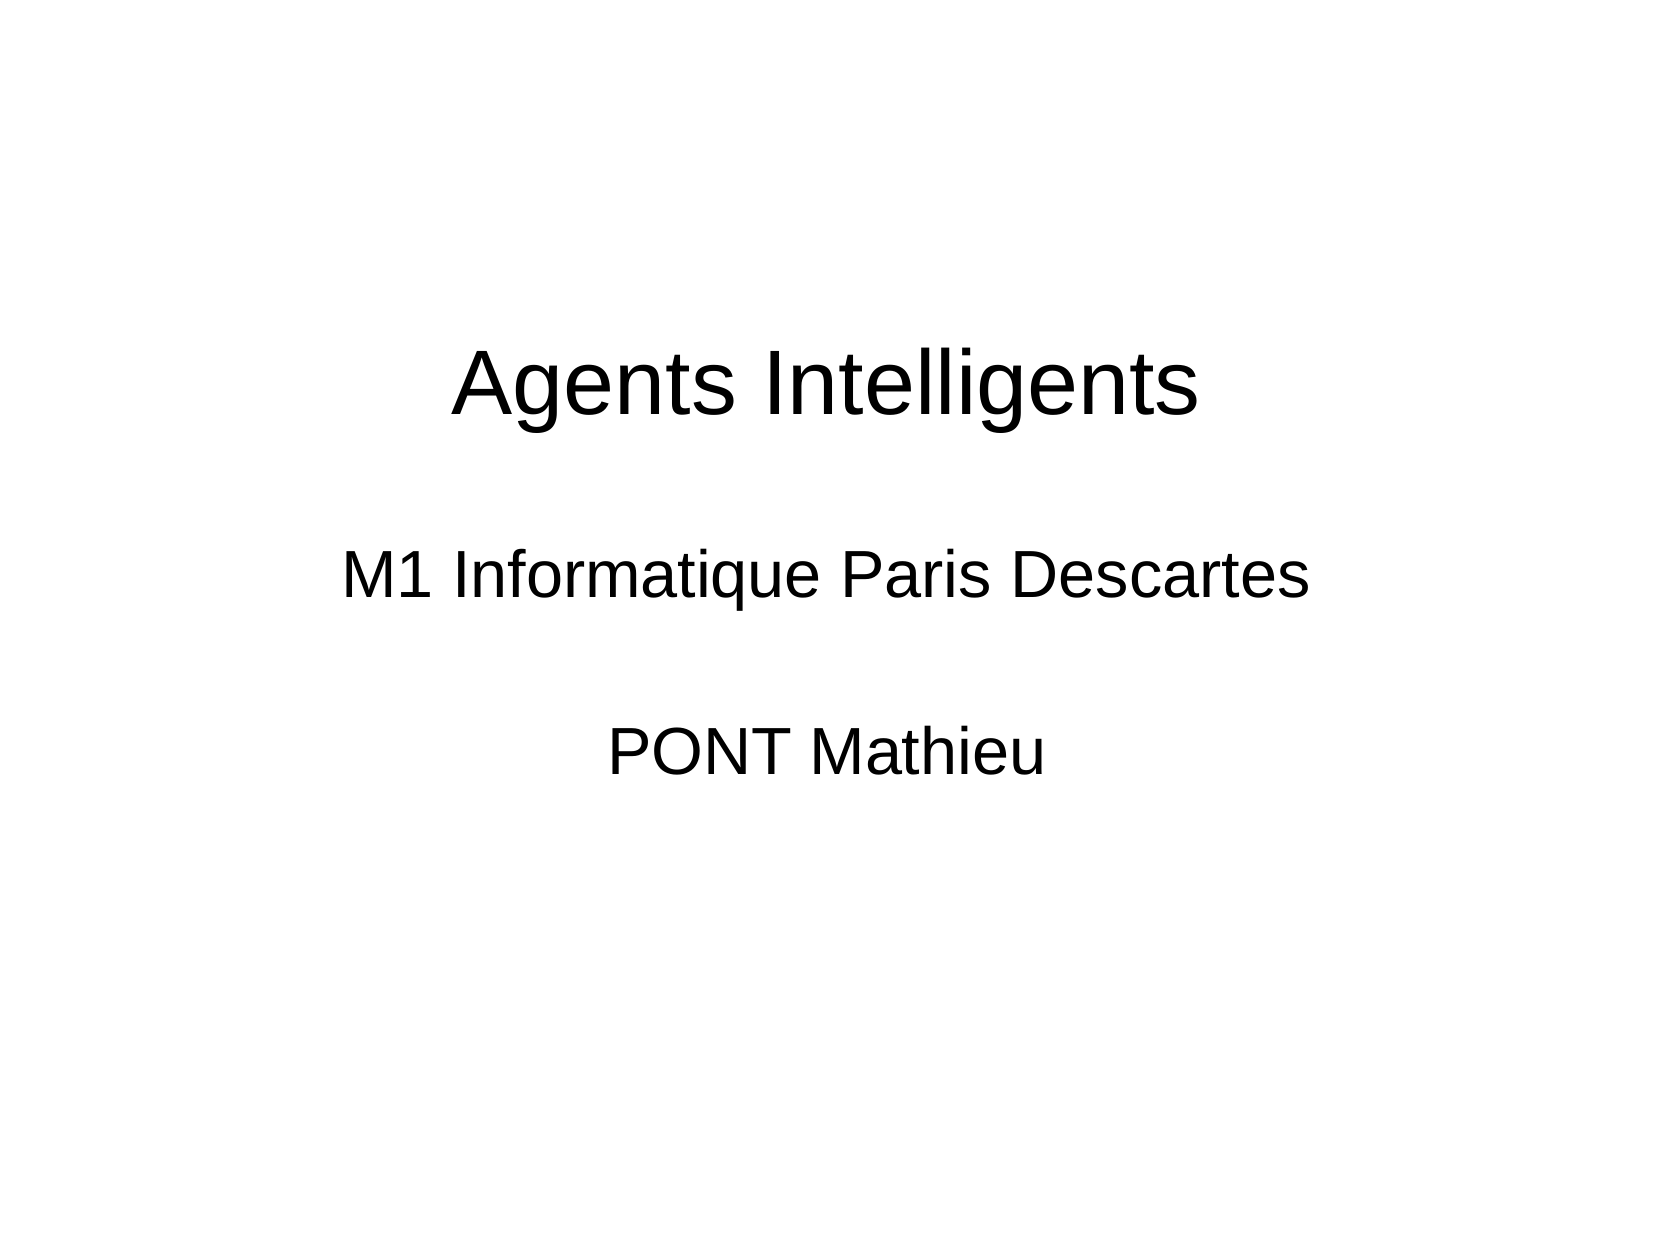

# Agents Intelligents M1 Informatique Paris Descartes PONT Mathieu